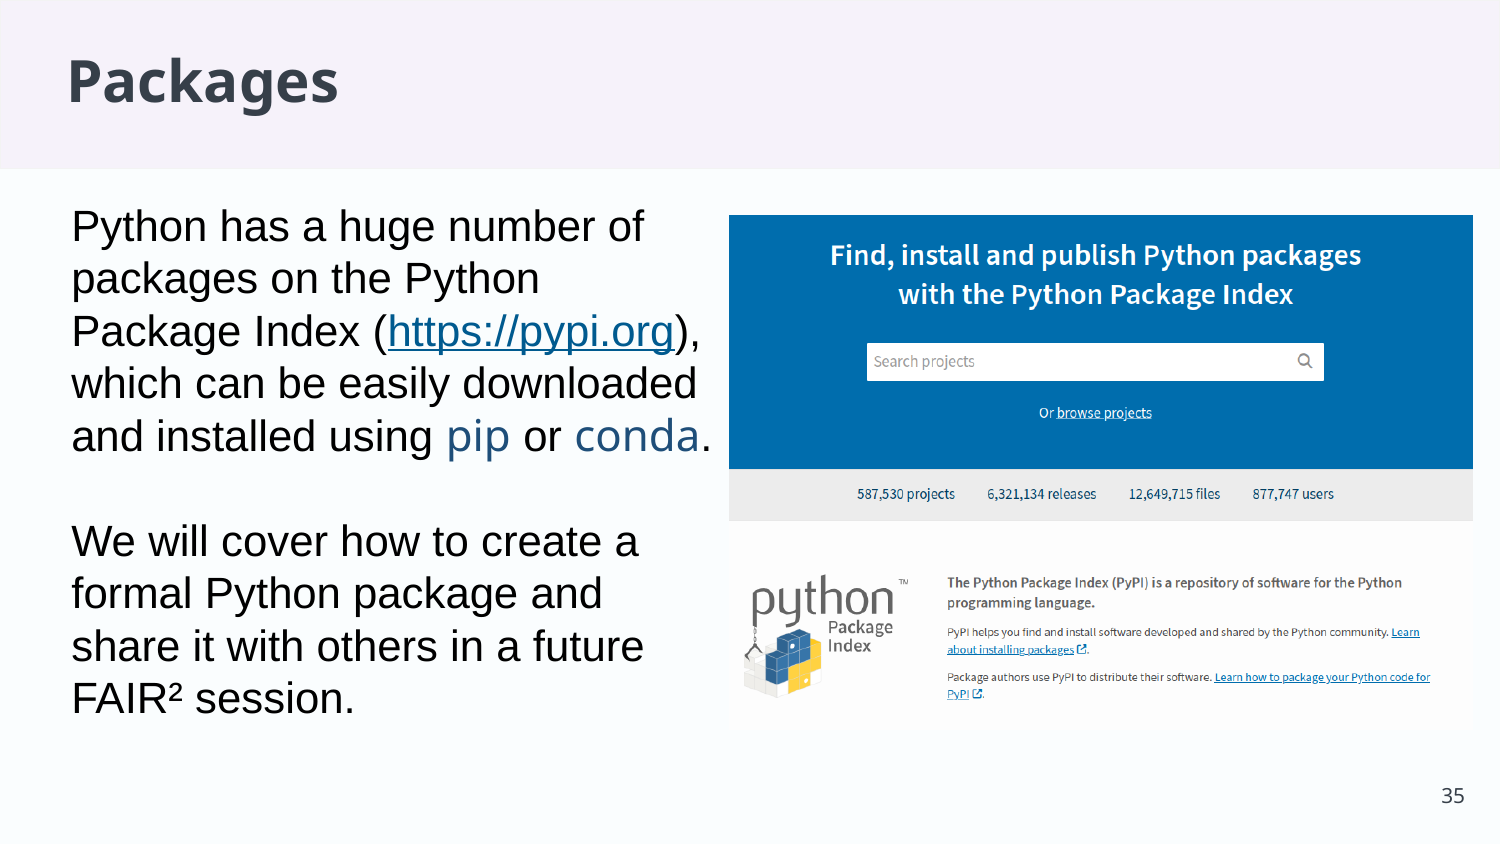

# Packages
Python has a huge number of packages on the Python Package Index (https://pypi.org), which can be easily downloaded and installed using pip or conda.
We will cover how to create a formal Python package and share it with others in a future FAIR² session.